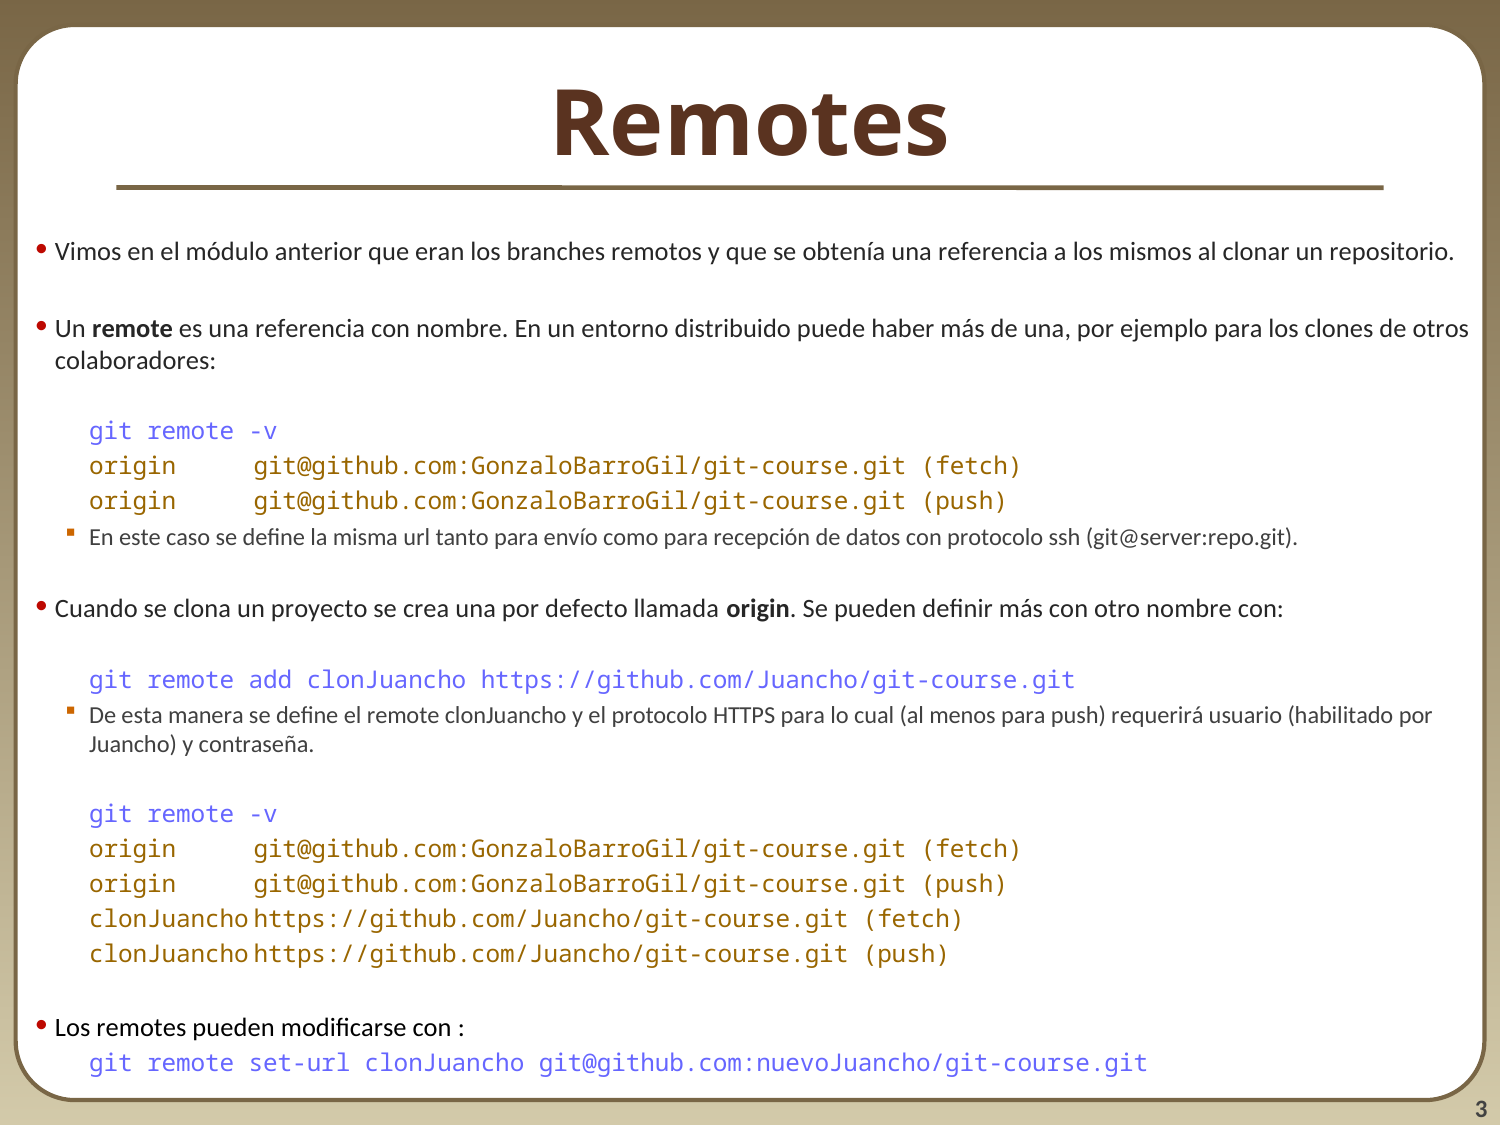

# Remotes
Vimos en el módulo anterior que eran los branches remotos y que se obtenía una referencia a los mismos al clonar un repositorio.
Un remote es una referencia con nombre. En un entorno distribuido puede haber más de una, por ejemplo para los clones de otros colaboradores:
git remote -v
origin	git@github.com:GonzaloBarroGil/git-course.git (fetch)
origin	git@github.com:GonzaloBarroGil/git-course.git (push)
En este caso se define la misma url tanto para envío como para recepción de datos con protocolo ssh (git@server:repo.git).
Cuando se clona un proyecto se crea una por defecto llamada origin. Se pueden definir más con otro nombre con:
git remote add clonJuancho https://github.com/Juancho/git-course.git
De esta manera se define el remote clonJuancho y el protocolo HTTPS para lo cual (al menos para push) requerirá usuario (habilitado por Juancho) y contraseña.
git remote -v
origin	git@github.com:GonzaloBarroGil/git-course.git (fetch)
origin	git@github.com:GonzaloBarroGil/git-course.git (push)
clonJuancho	https://github.com/Juancho/git-course.git (fetch)
clonJuancho	https://github.com/Juancho/git-course.git (push)
Los remotes pueden modificarse con :
git remote set-url clonJuancho git@github.com:nuevoJuancho/git-course.git